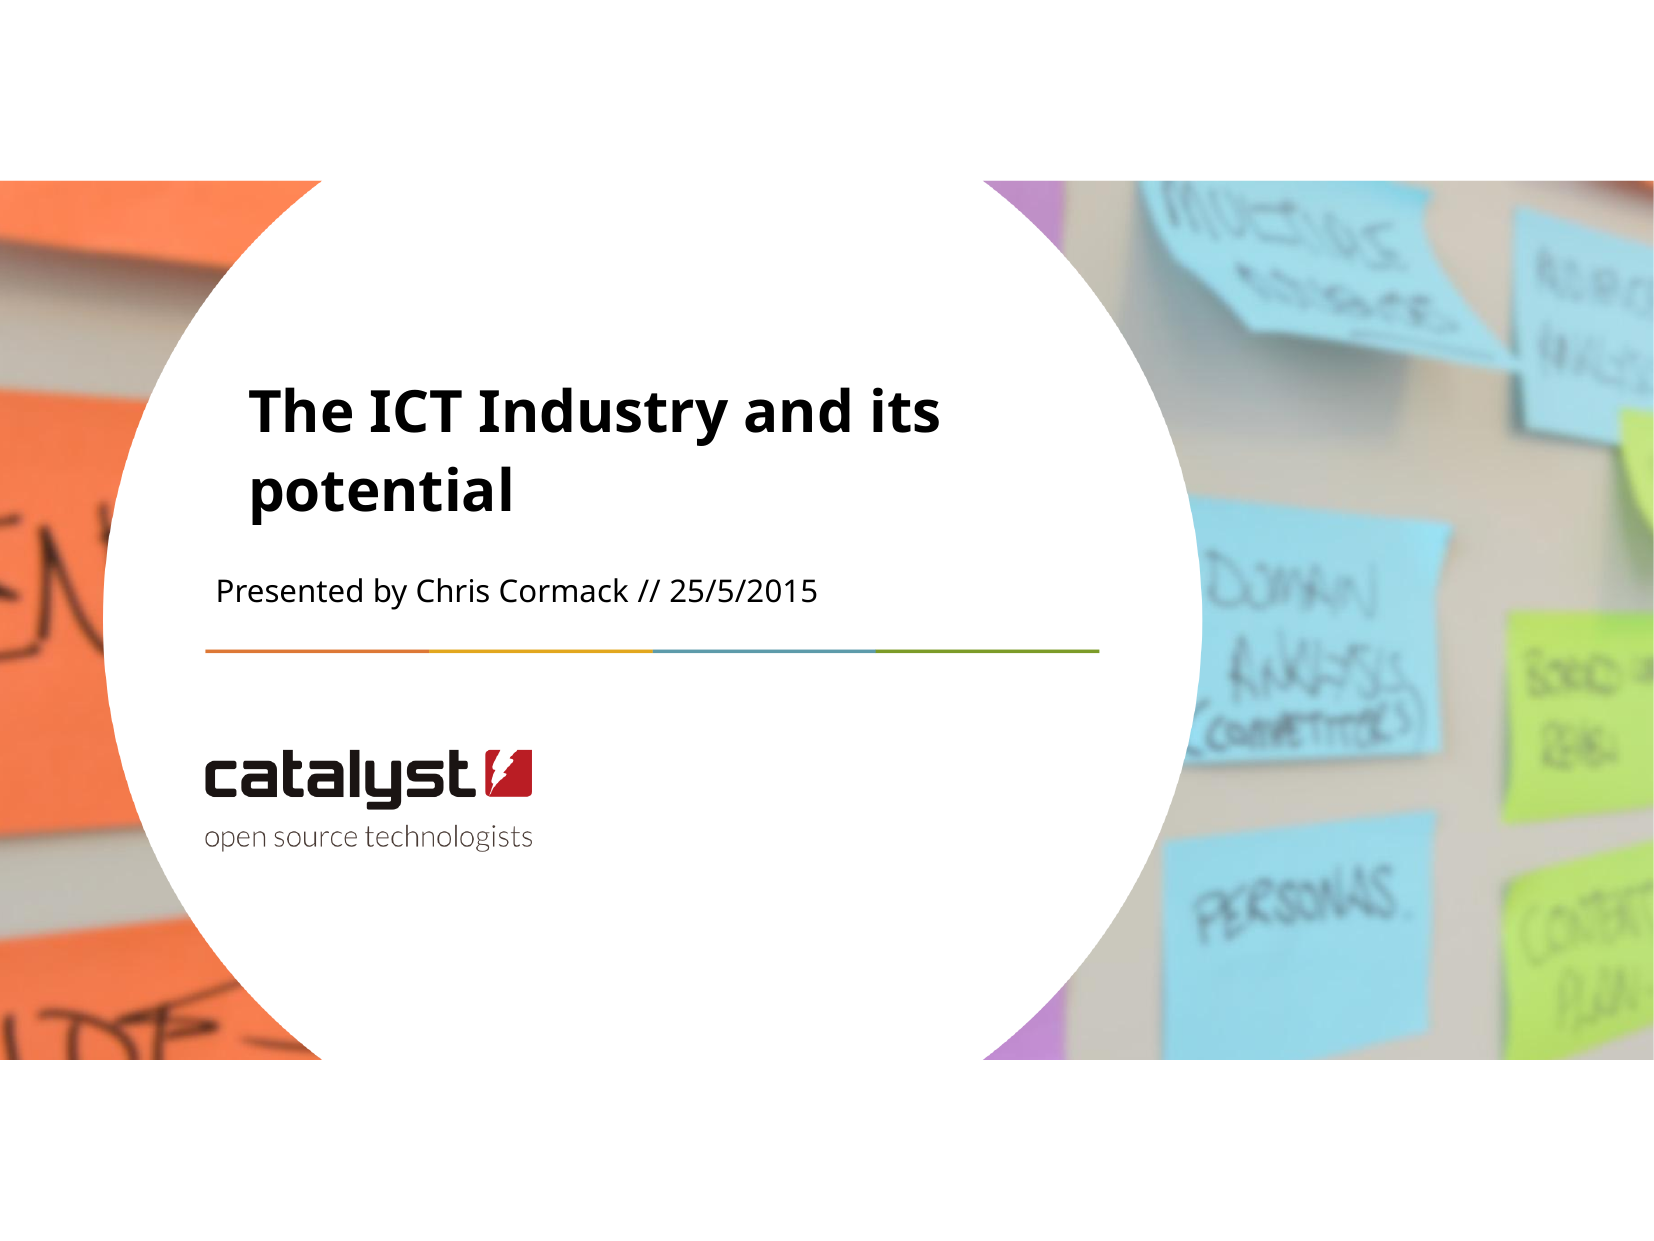

# The ICT Industry and its potential
Presented by Chris Cormack // 25/5/2015